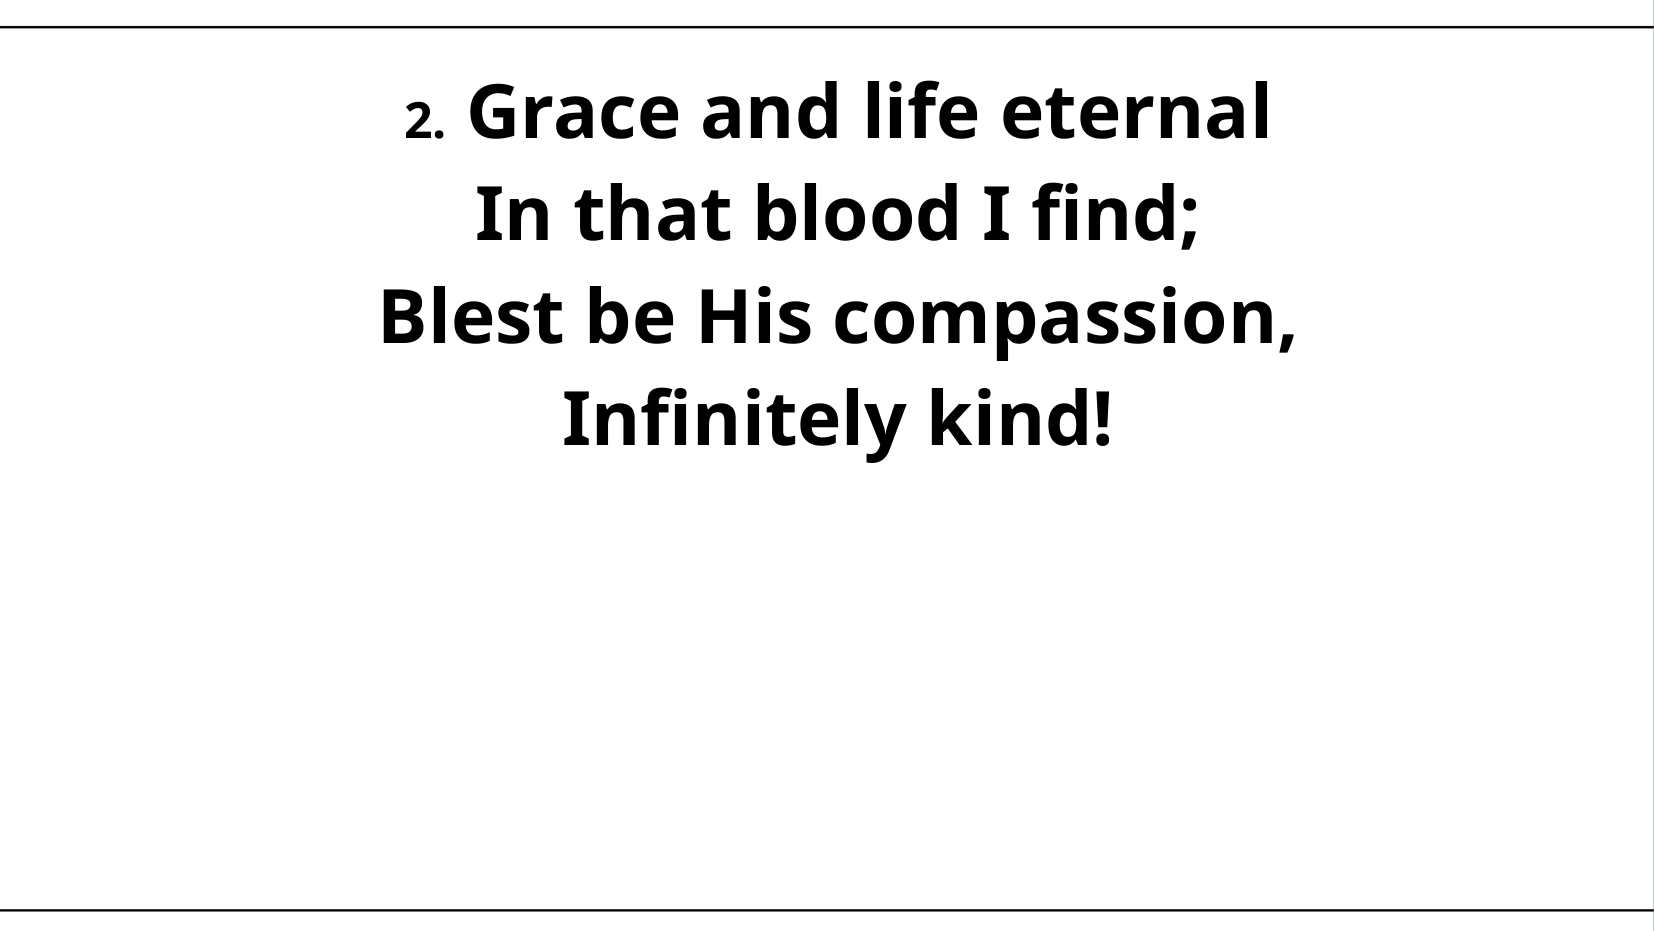

2. Grace and life eternal
In that blood I find;
Blest be His compassion,
Infinitely kind!